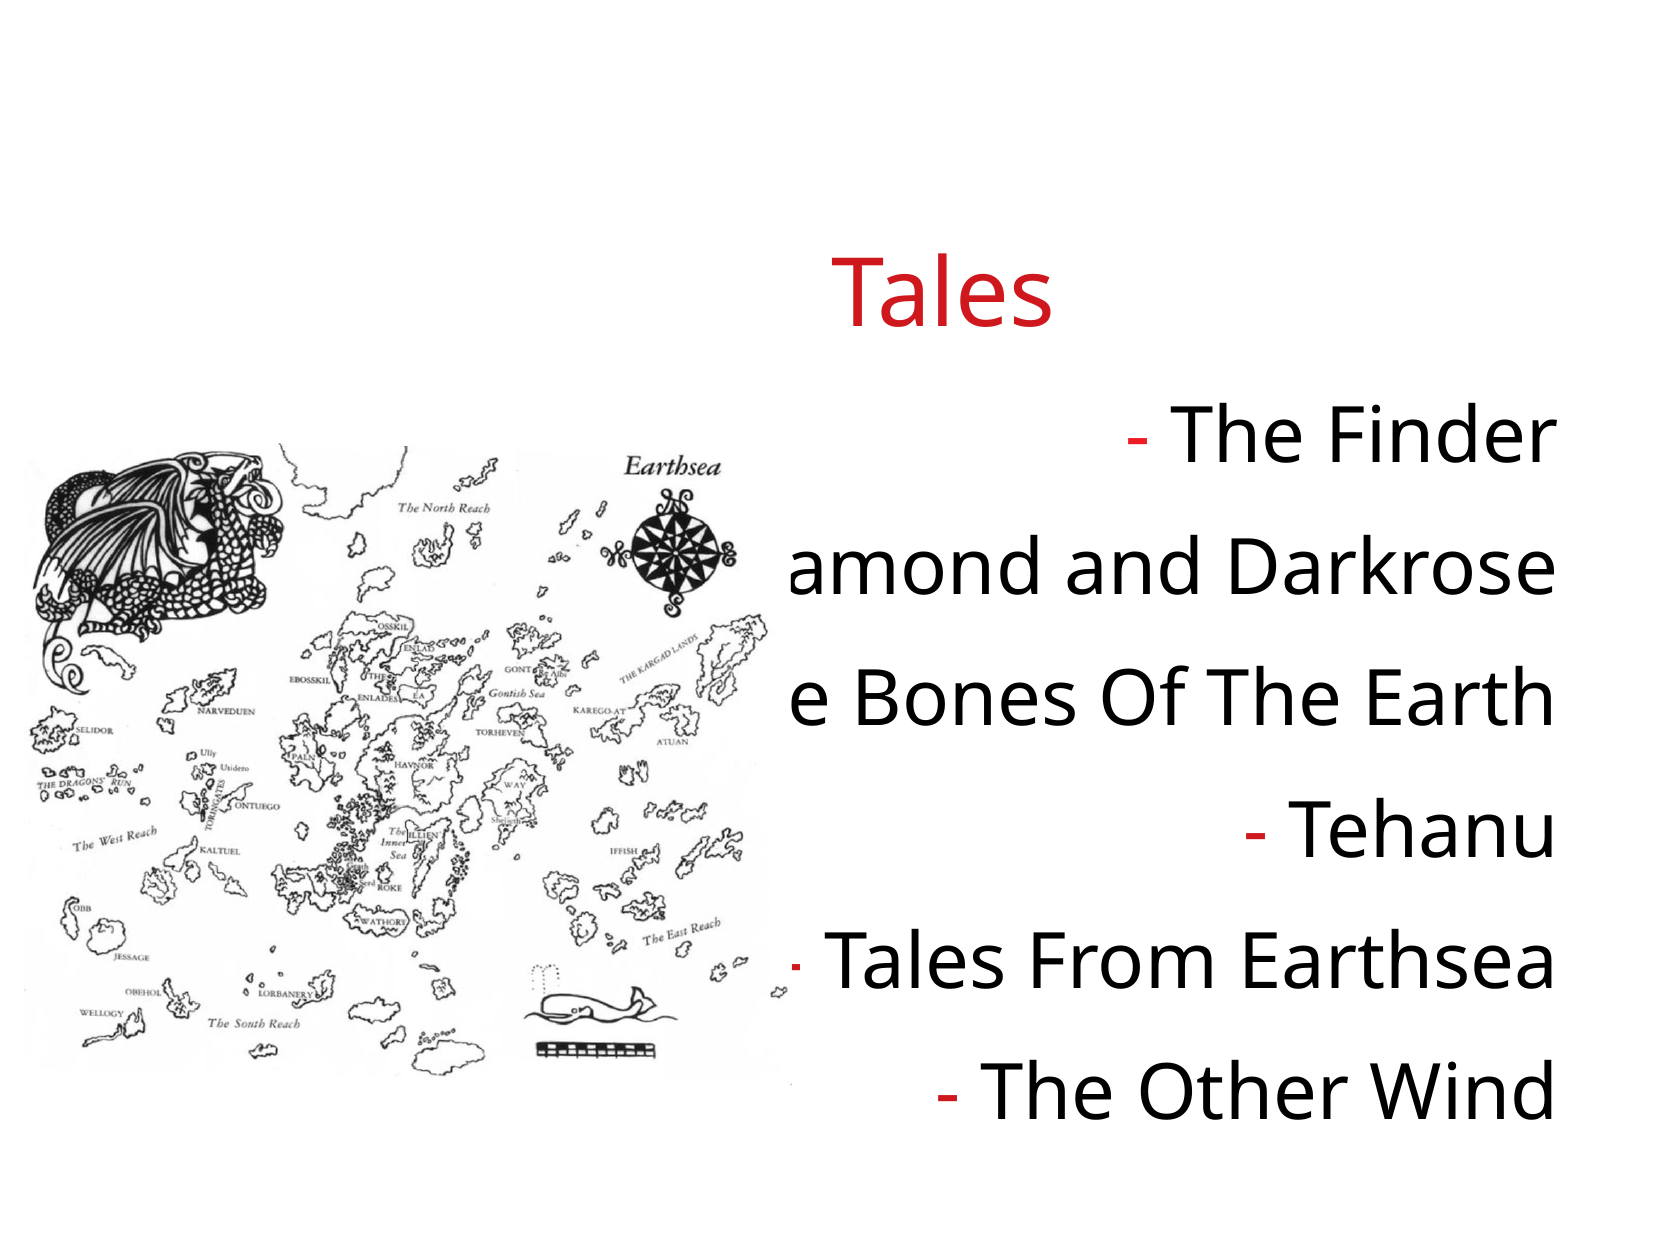

# Tales
- The Finder
- Diamond and Darkrose
- The Bones Of The Earth
- Tehanu
- Tales From Earthsea
- The Other Wind